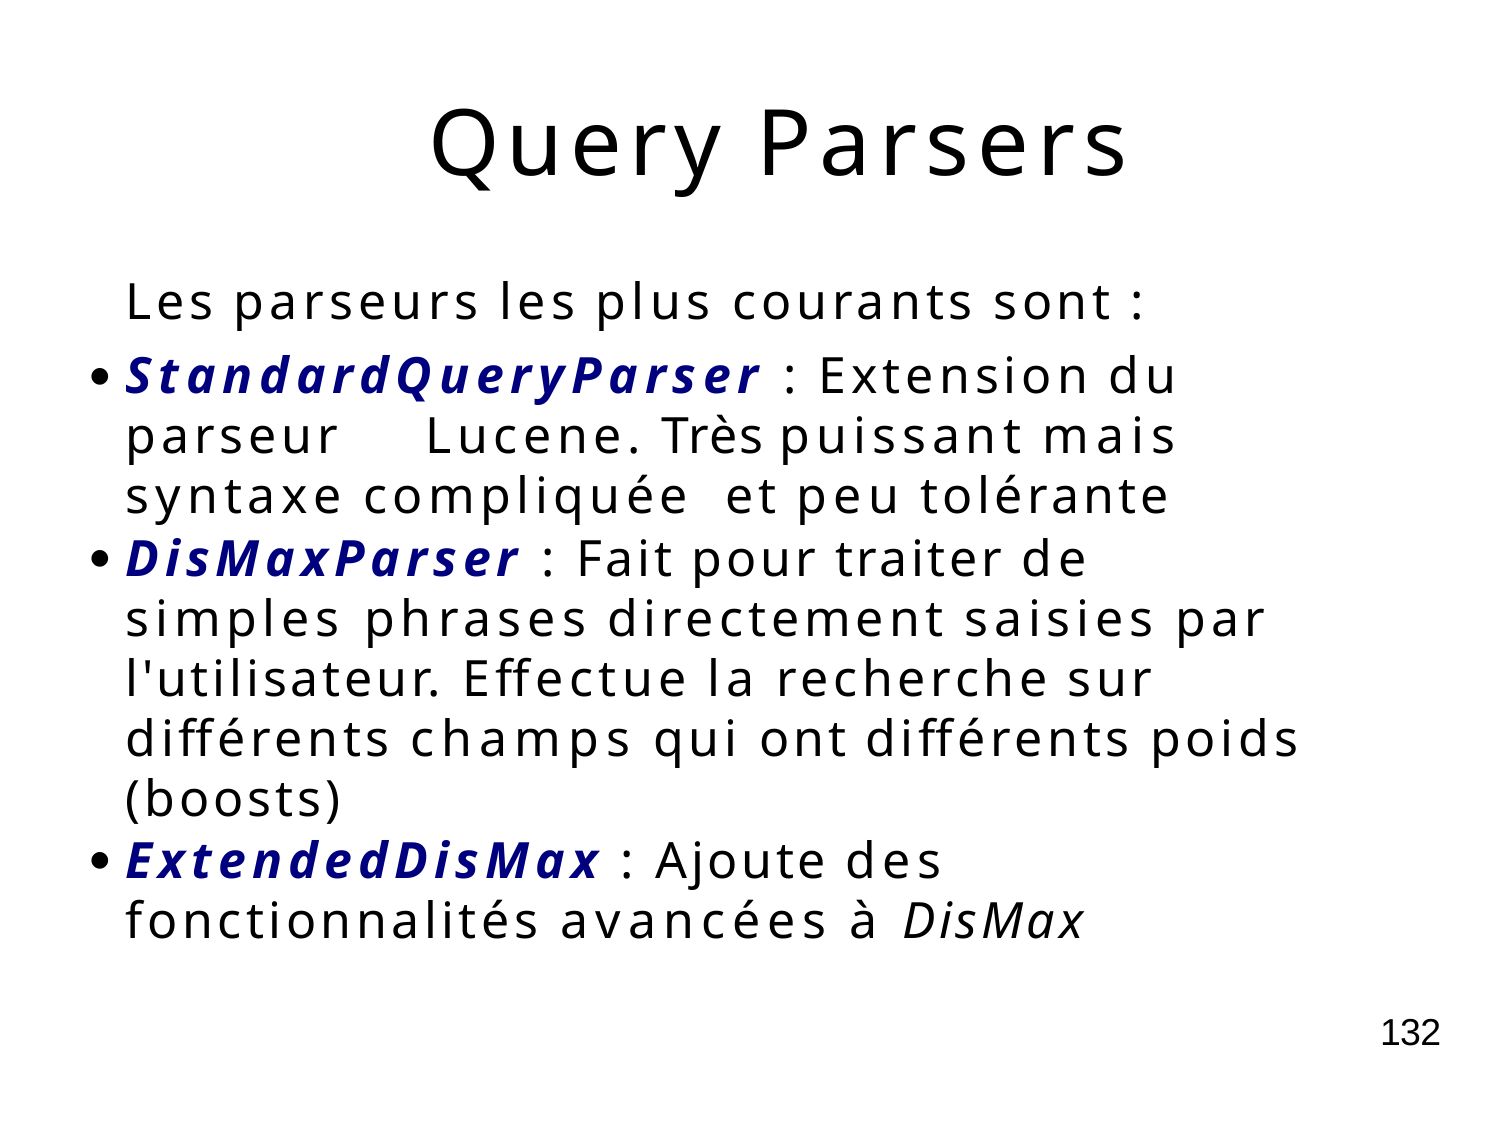

# Query Parsers
Les parseurs les plus courants sont :
StandardQueryParser : Extension du parseur 	Lucene. Très puissant mais syntaxe compliquée 	et peu tolérante
DisMaxParser : Fait pour traiter de simples phrases directement saisies par l'utilisateur. Effectue la recherche sur différents champs qui ont différents poids (boosts)
ExtendedDisMax : Ajoute des fonctionnalités avancées à DisMax
132